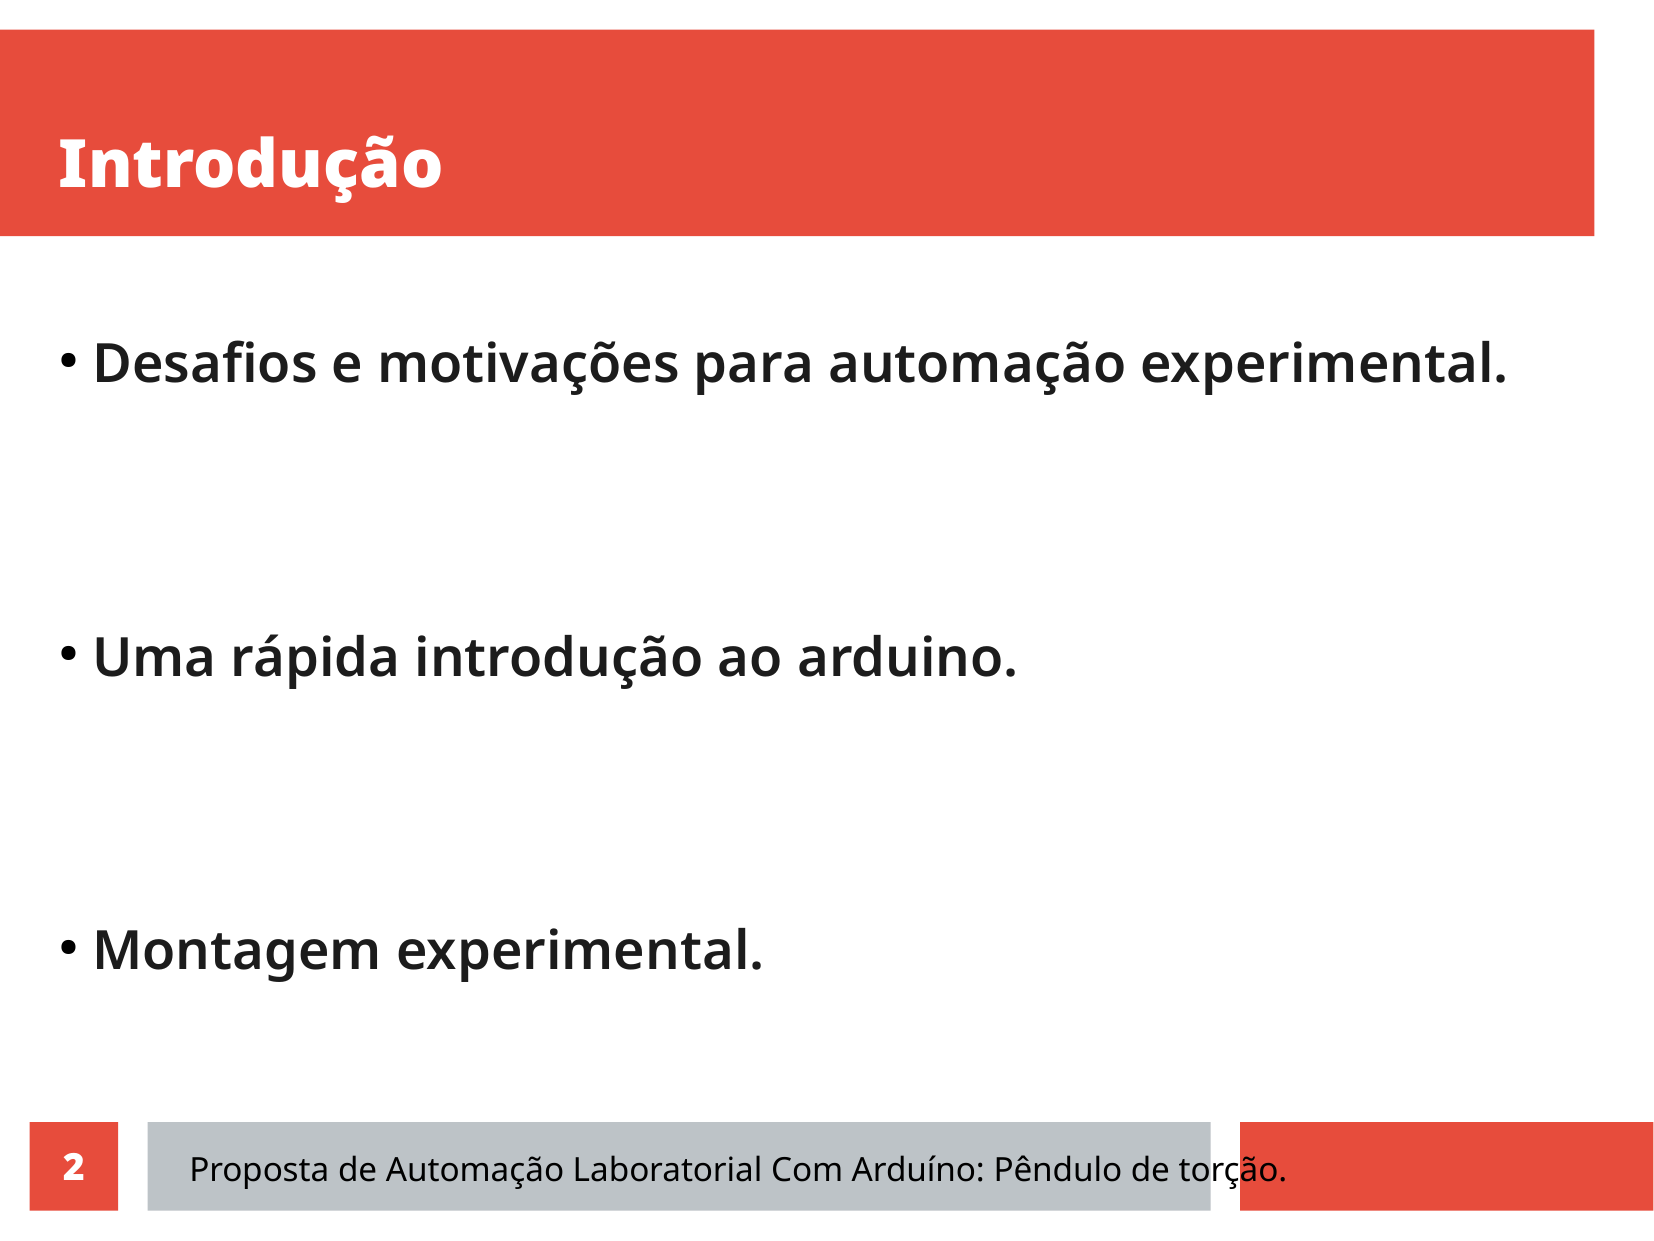

# Introdução
 Desafios e motivações para automação experimental.
 Uma rápida introdução ao arduino.
 Montagem experimental.
2
Proposta de Automação Laboratorial Com Arduíno: Pêndulo de torção.